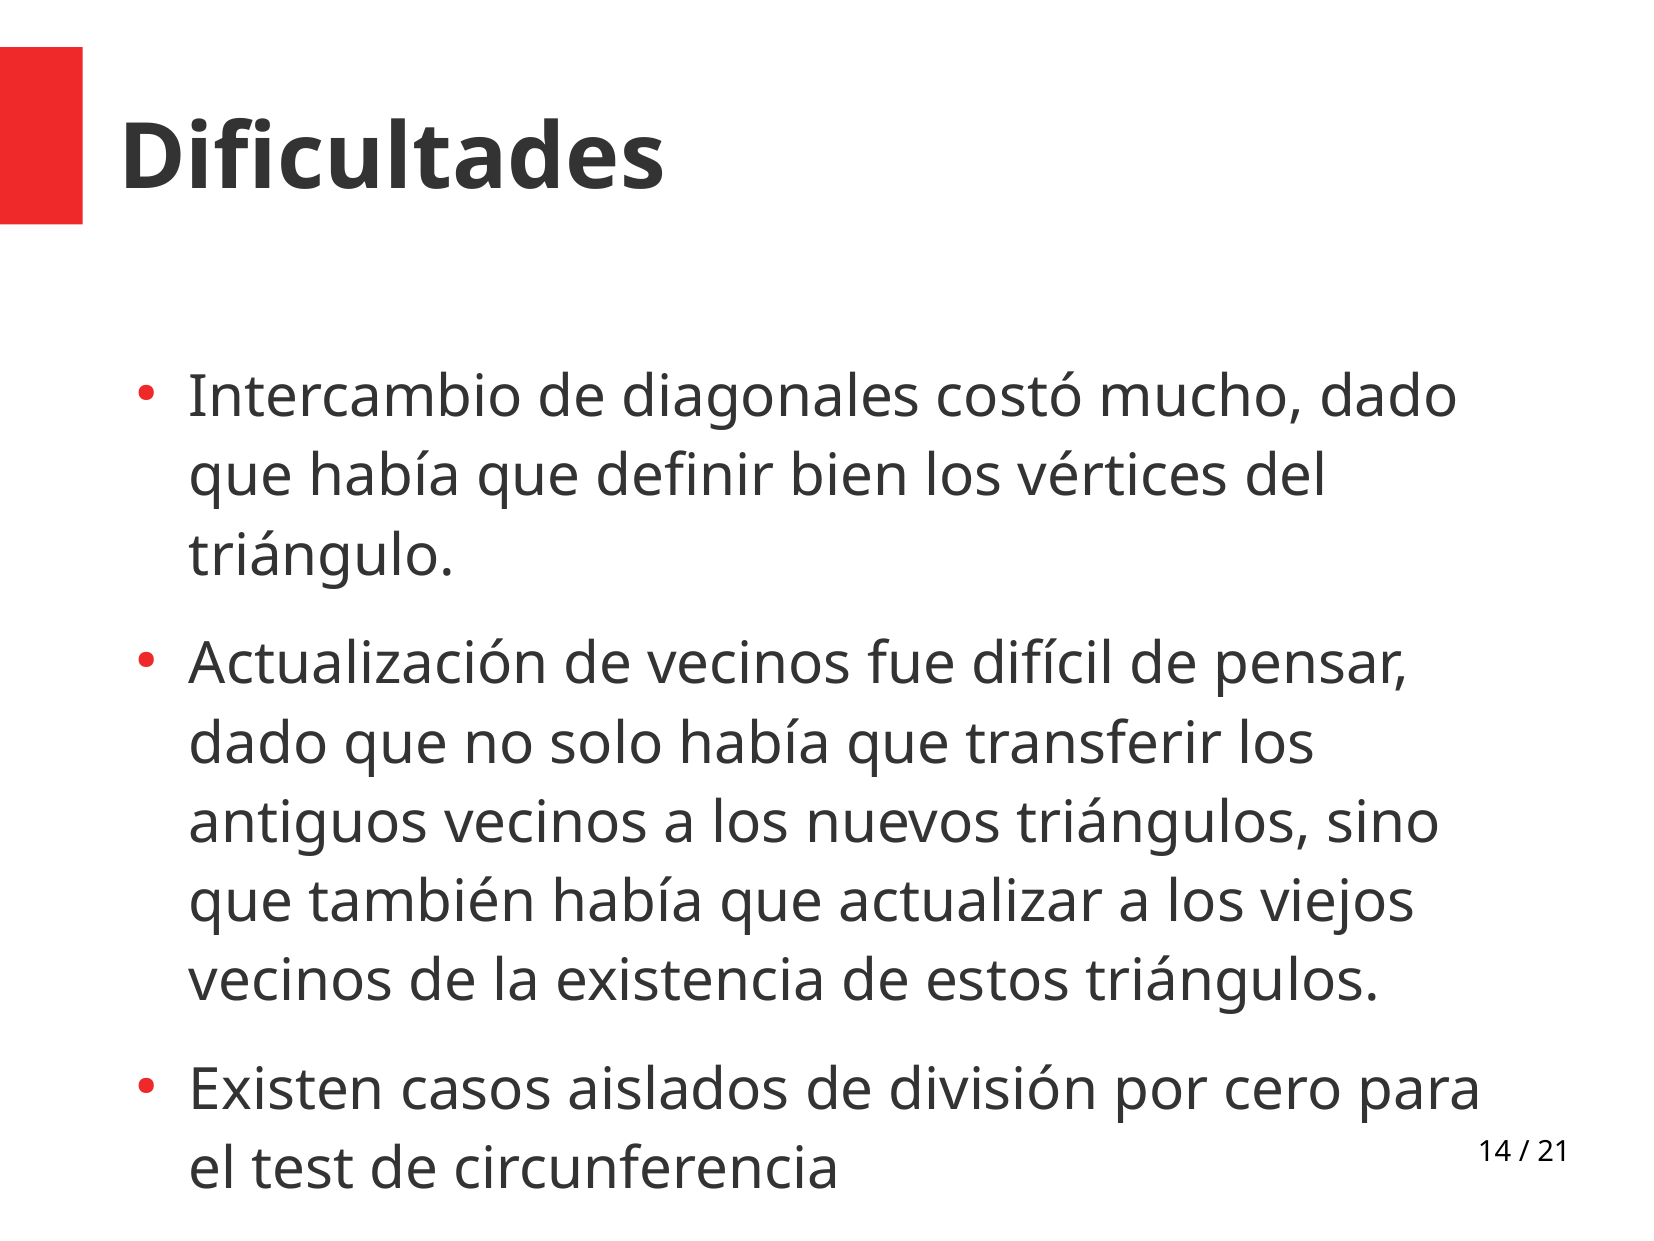

# Dificultades
Intercambio de diagonales costó mucho, dado que había que definir bien los vértices del triángulo.
Actualización de vecinos fue difícil de pensar, dado que no solo había que transferir los antiguos vecinos a los nuevos triángulos, sino que también había que actualizar a los viejos vecinos de la existencia de estos triángulos.
Existen casos aislados de división por cero para el test de circunferencia
14